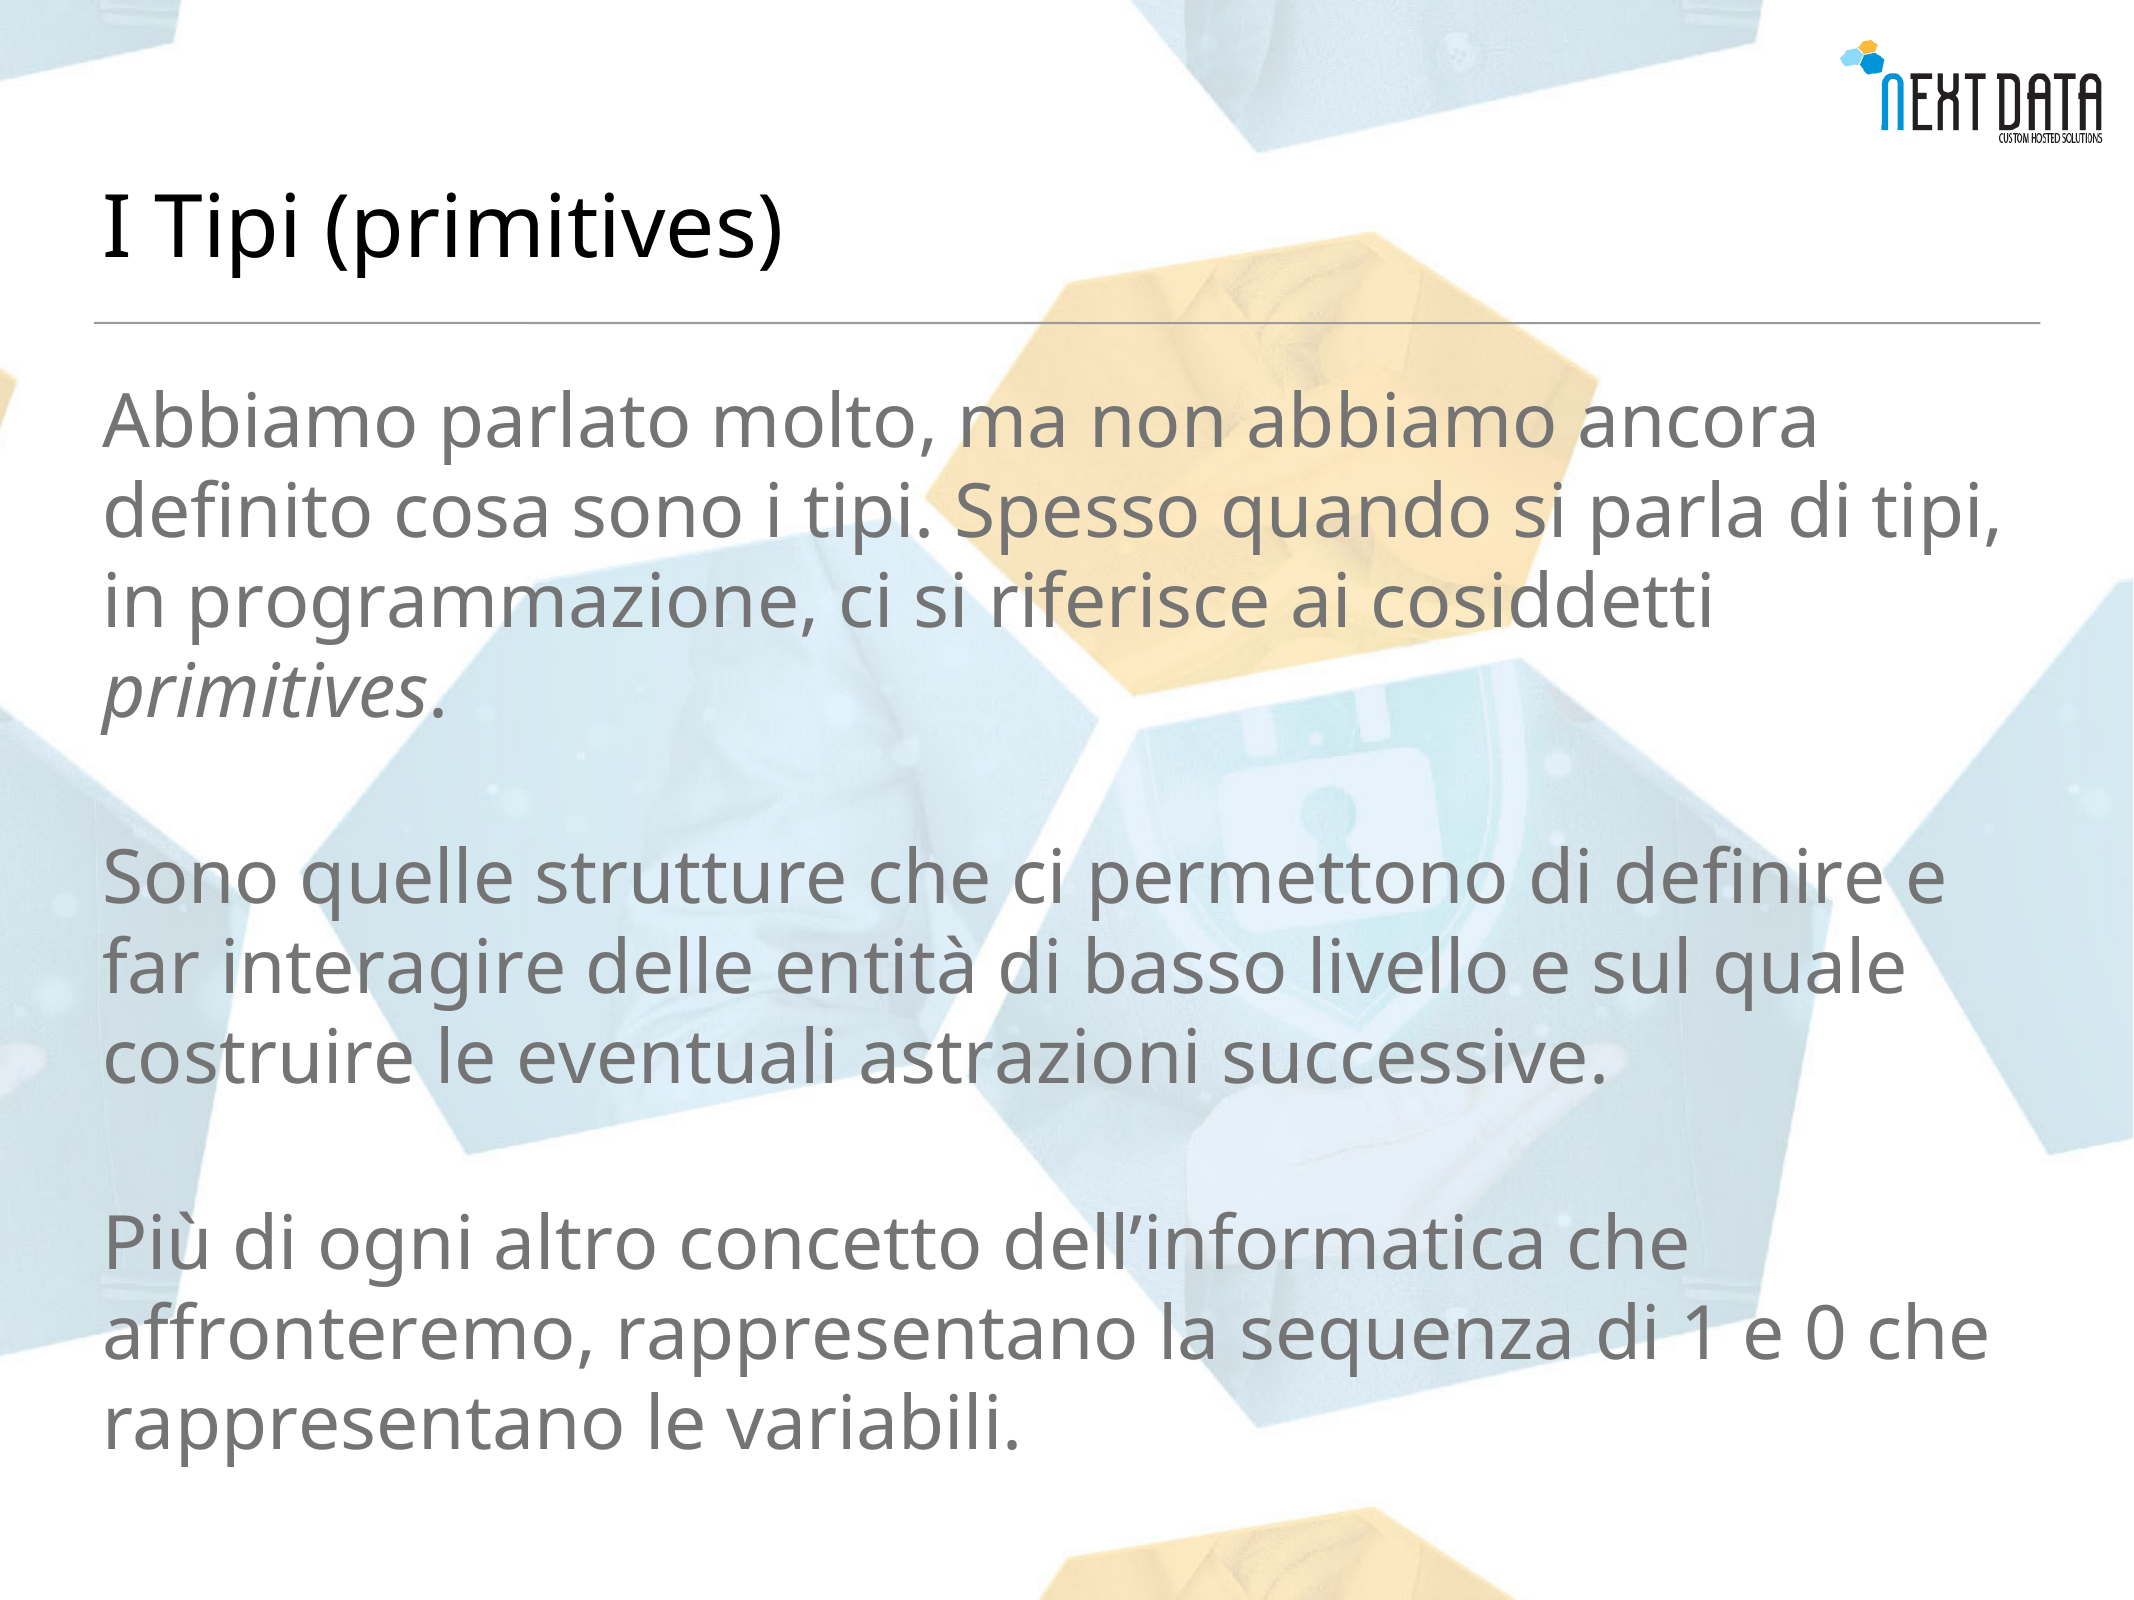

I Tipi (primitives)
Abbiamo parlato molto, ma non abbiamo ancora definito cosa sono i tipi. Spesso quando si parla di tipi, in programmazione, ci si riferisce ai cosiddetti primitives.
Sono quelle strutture che ci permettono di definire e far interagire delle entità di basso livello e sul quale costruire le eventuali astrazioni successive.
Più di ogni altro concetto dell’informatica che affronteremo, rappresentano la sequenza di 1 e 0 che rappresentano le variabili.